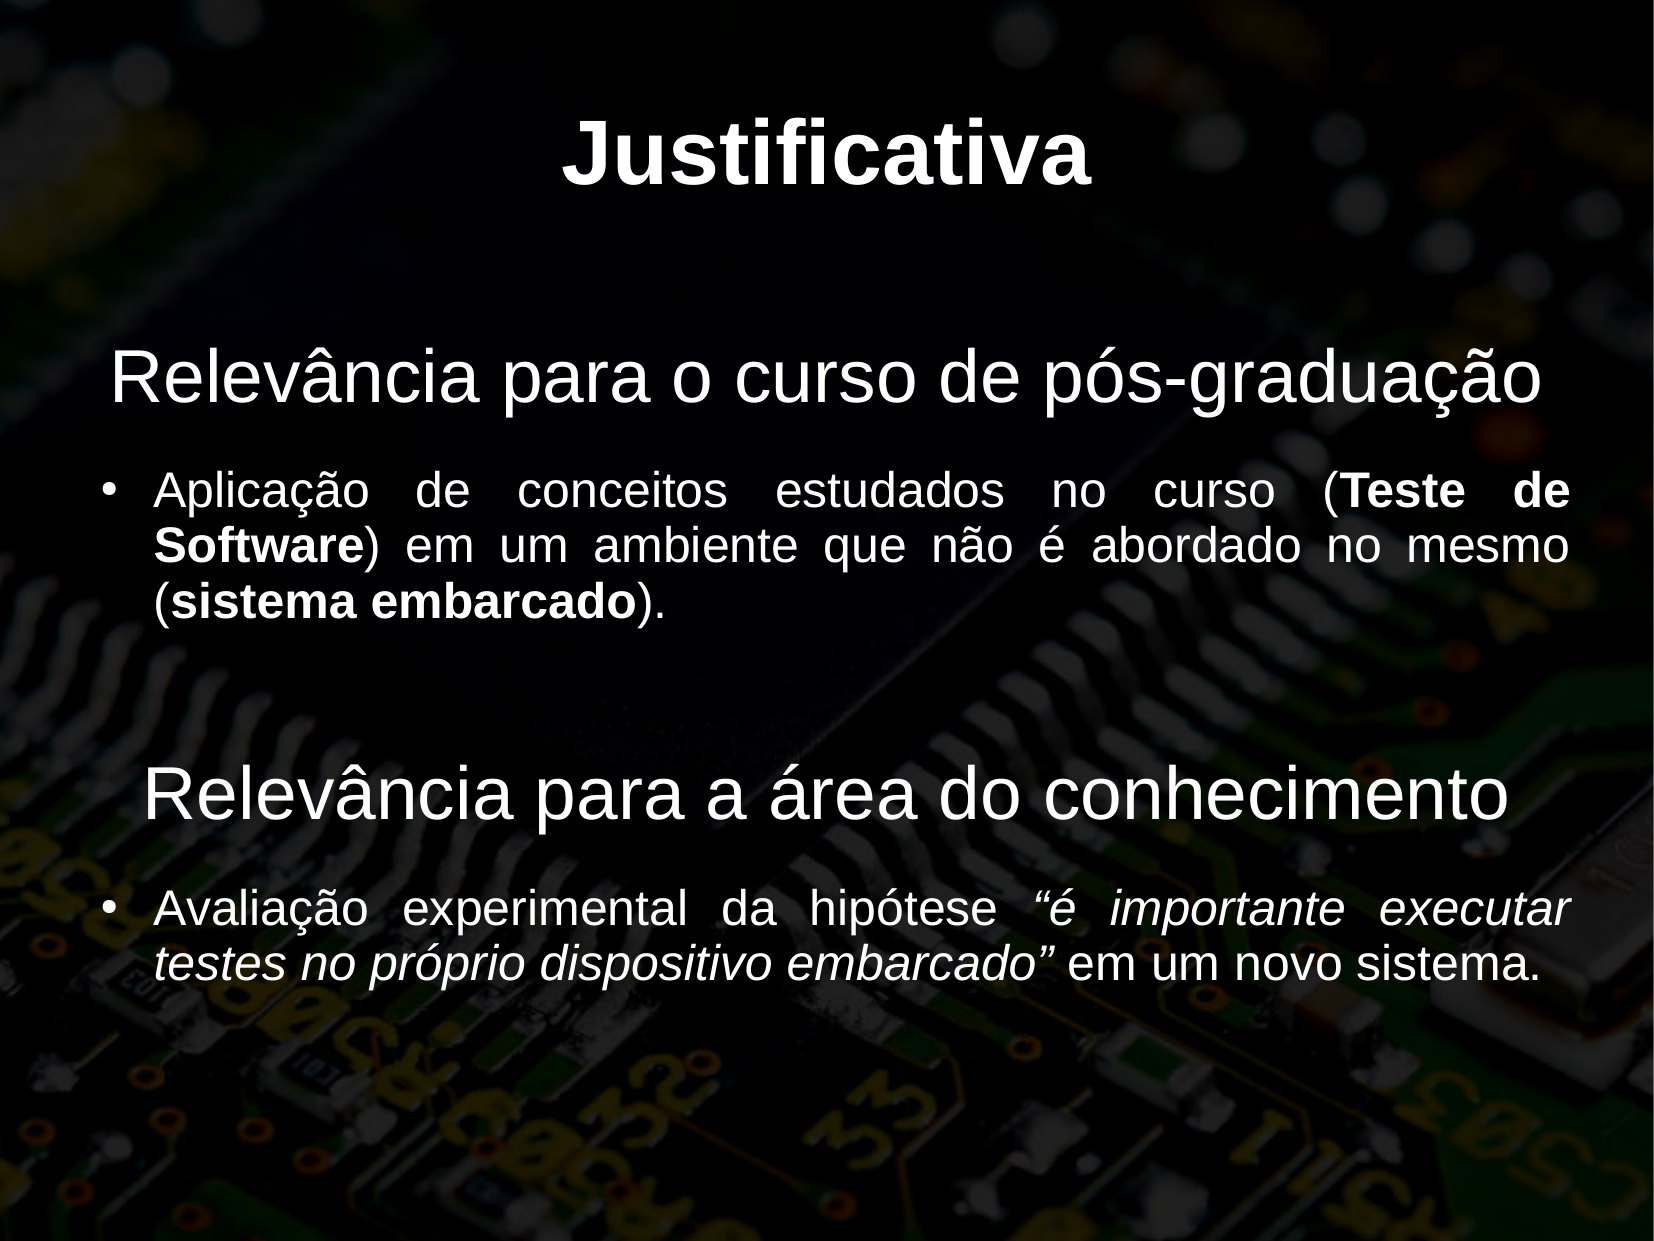

# Justificativa
Relevância para o curso de pós-graduação
Aplicação de conceitos estudados no curso (Teste de Software) em um ambiente que não é abordado no mesmo (sistema embarcado).
Relevância para a área do conhecimento
Avaliação experimental da hipótese “é importante executar testes no próprio dispositivo embarcado” em um novo sistema.